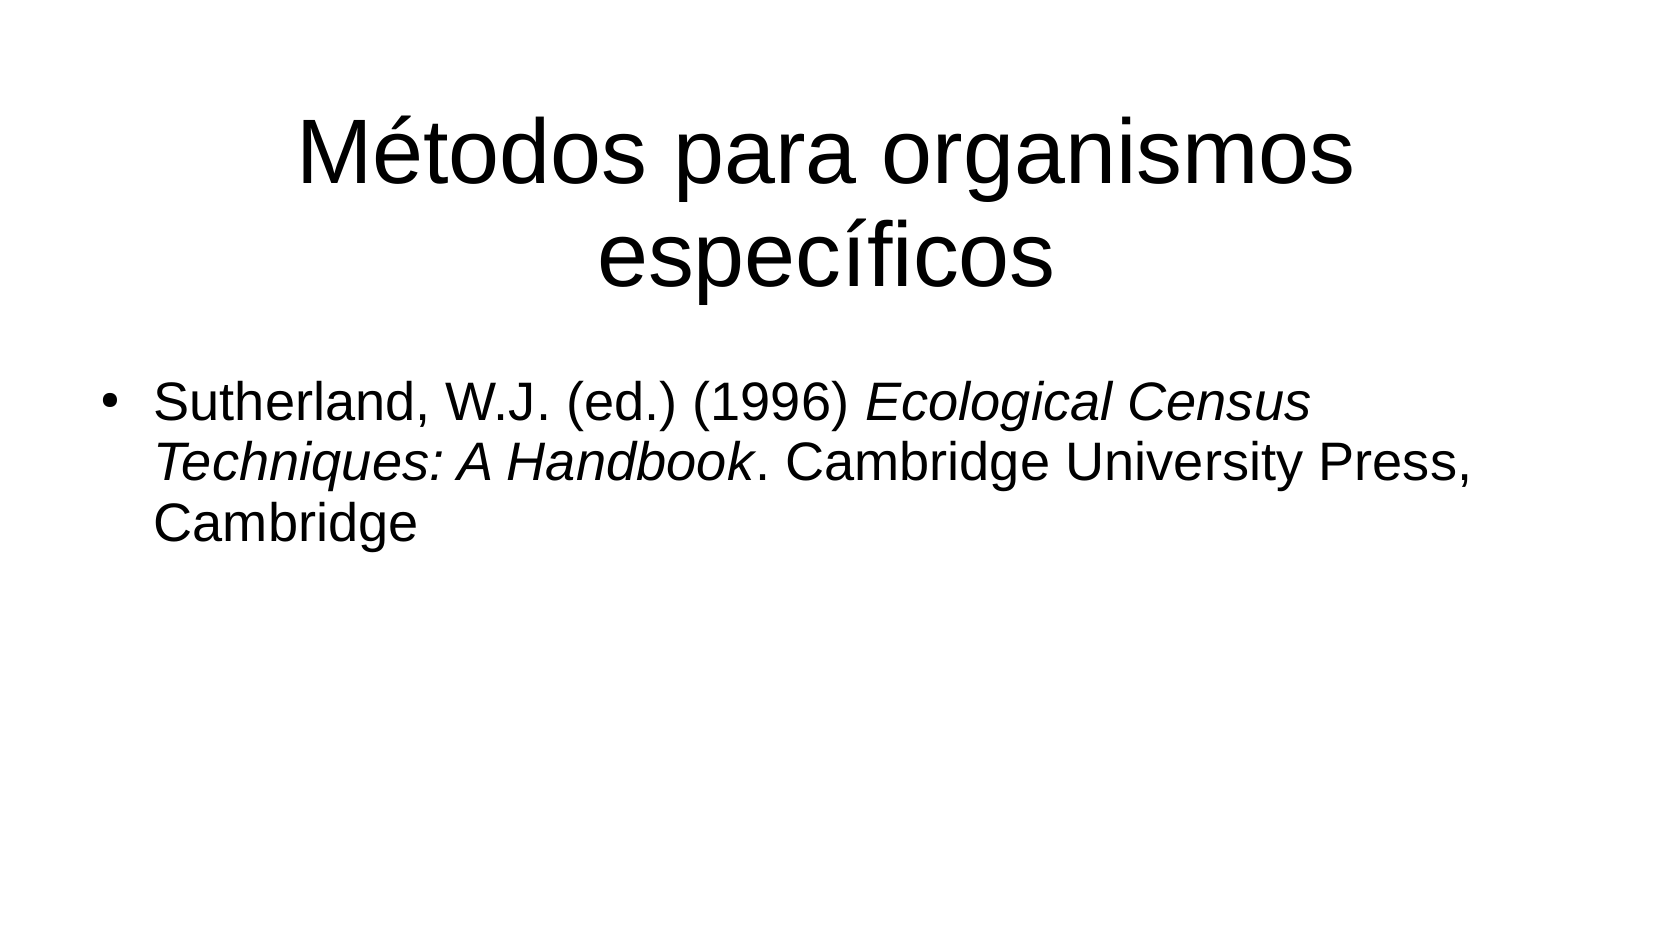

# Métodos para organismos específicos
Sutherland, W.J. (ed.) (1996) Ecological Census Techniques: A Handbook. Cambridge University Press, Cambridge